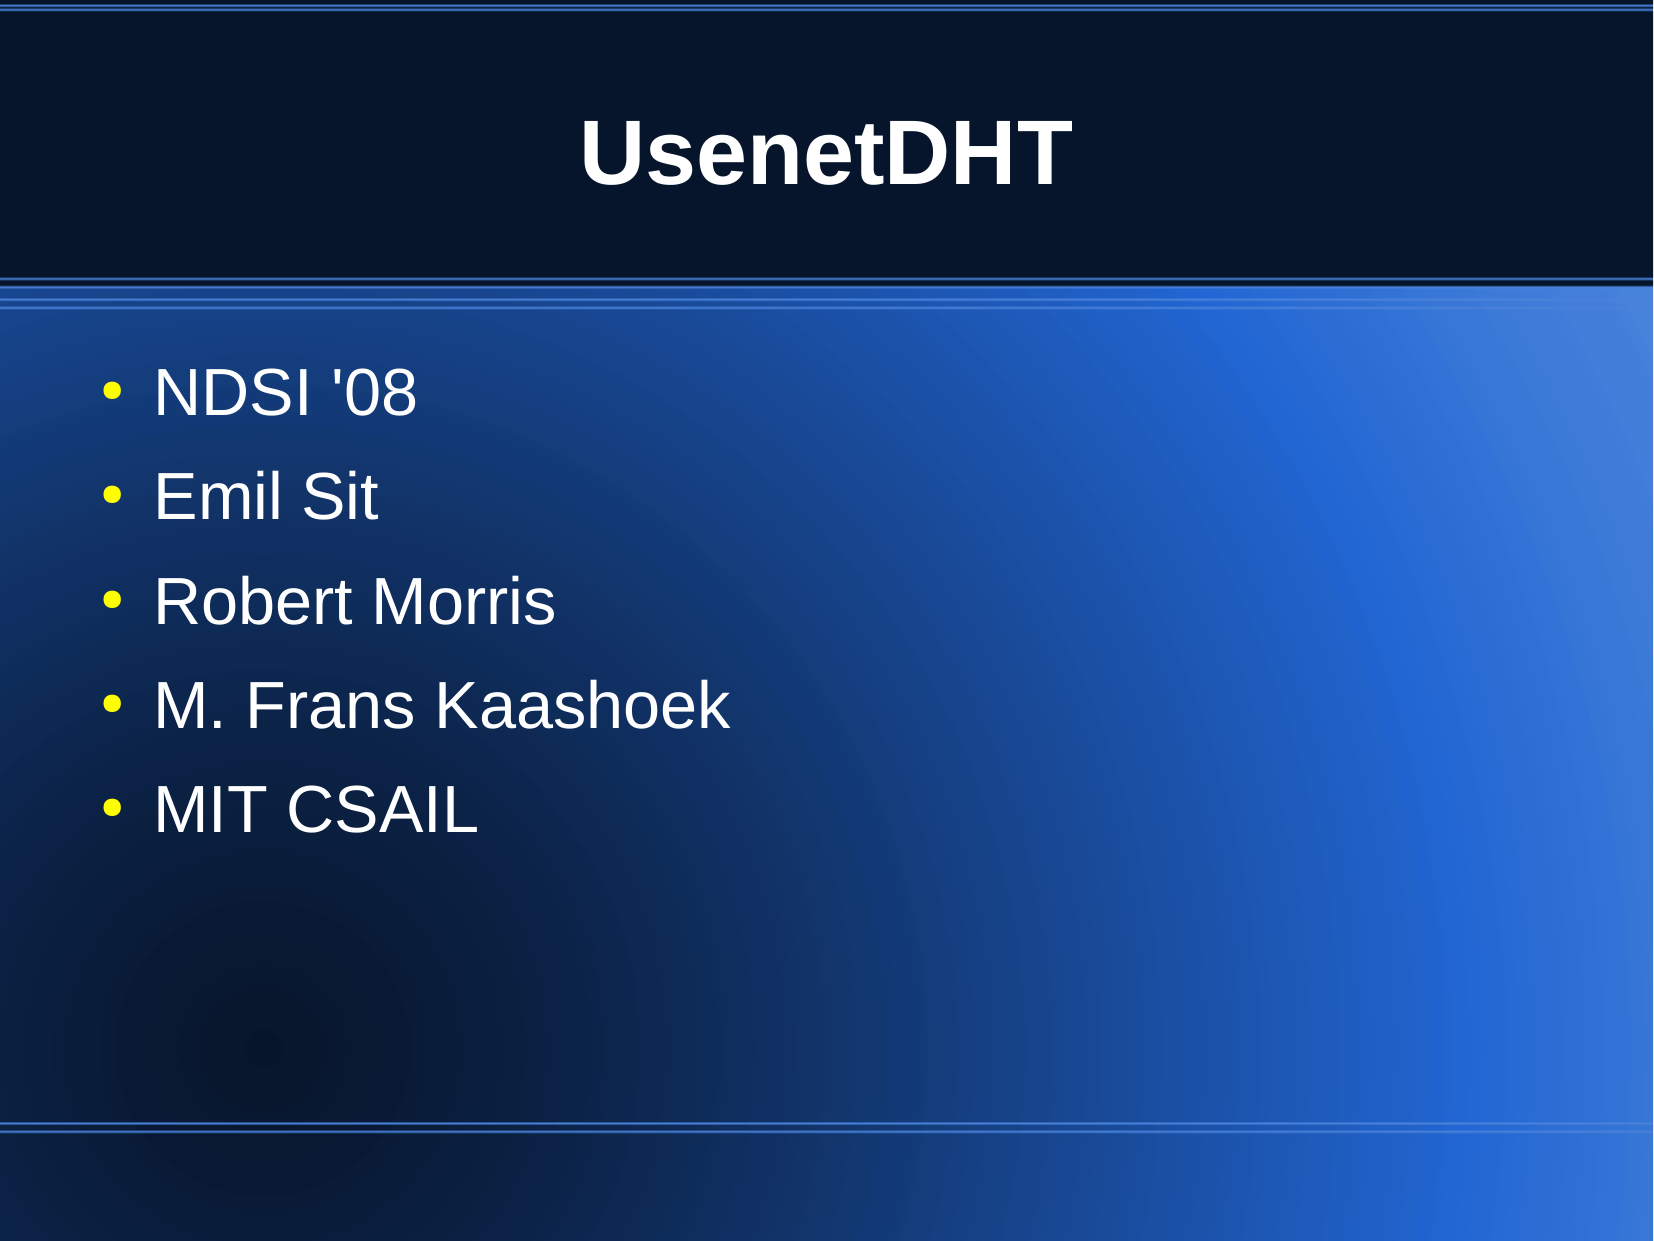

# UsenetDHT
NDSI '08
Emil Sit
Robert Morris
M. Frans Kaashoek
MIT CSAIL